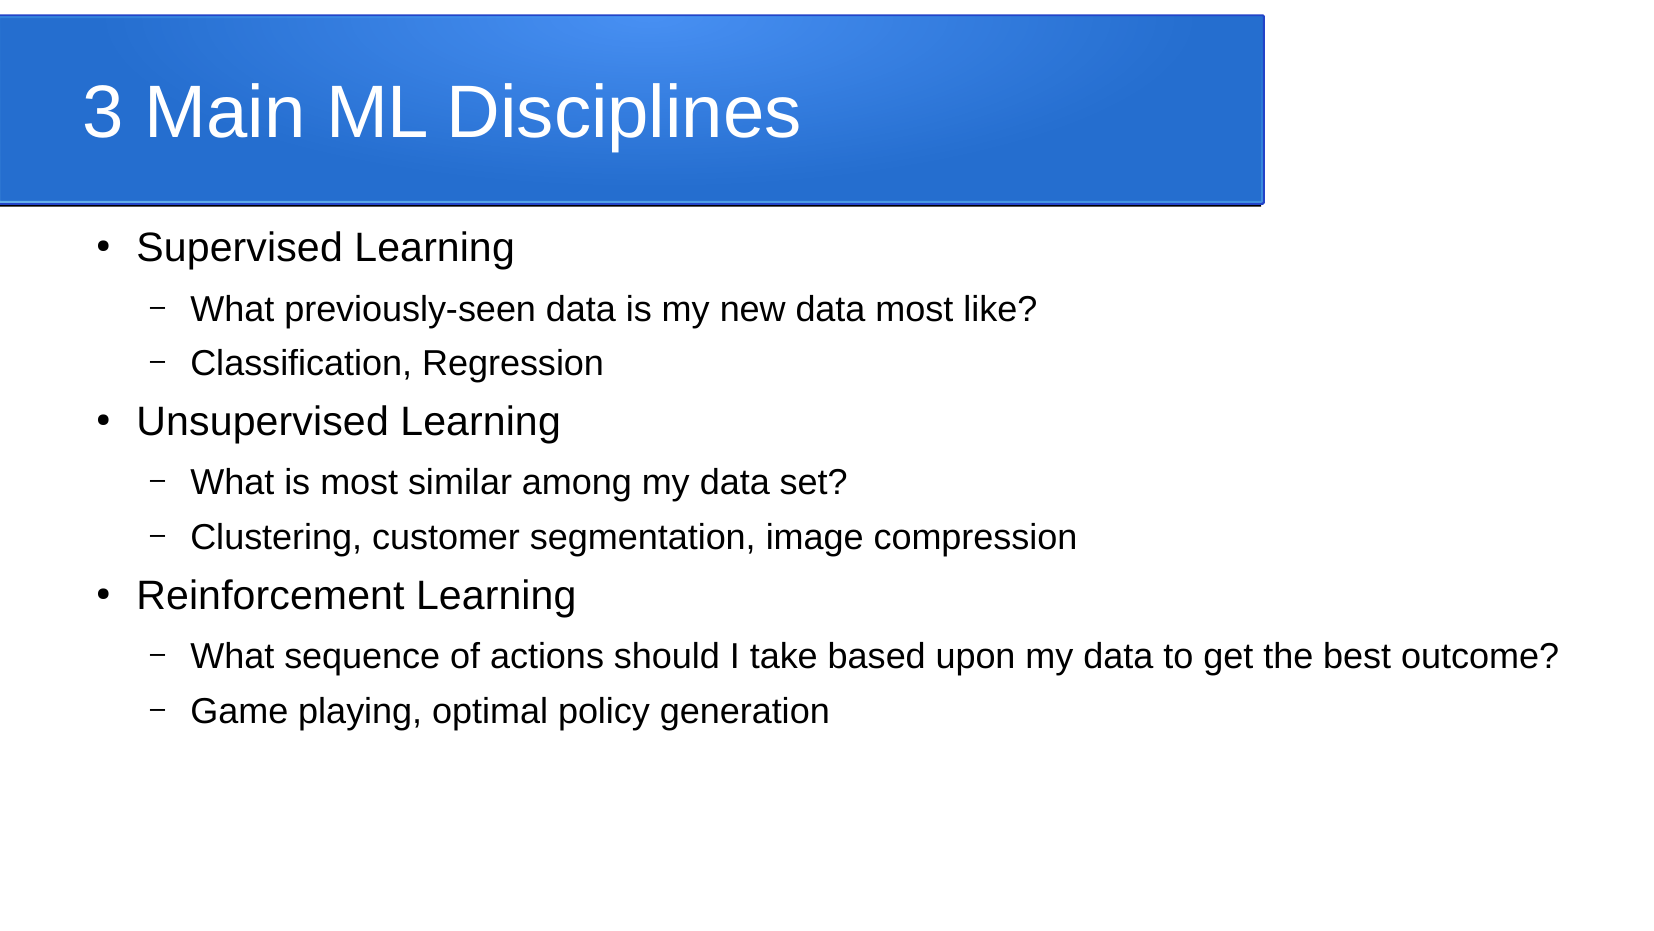

# 3 Main ML Disciplines
Supervised Learning
What previously-seen data is my new data most like?
Classification, Regression
Unsupervised Learning
What is most similar among my data set?
Clustering, customer segmentation, image compression
Reinforcement Learning
What sequence of actions should I take based upon my data to get the best outcome?
Game playing, optimal policy generation